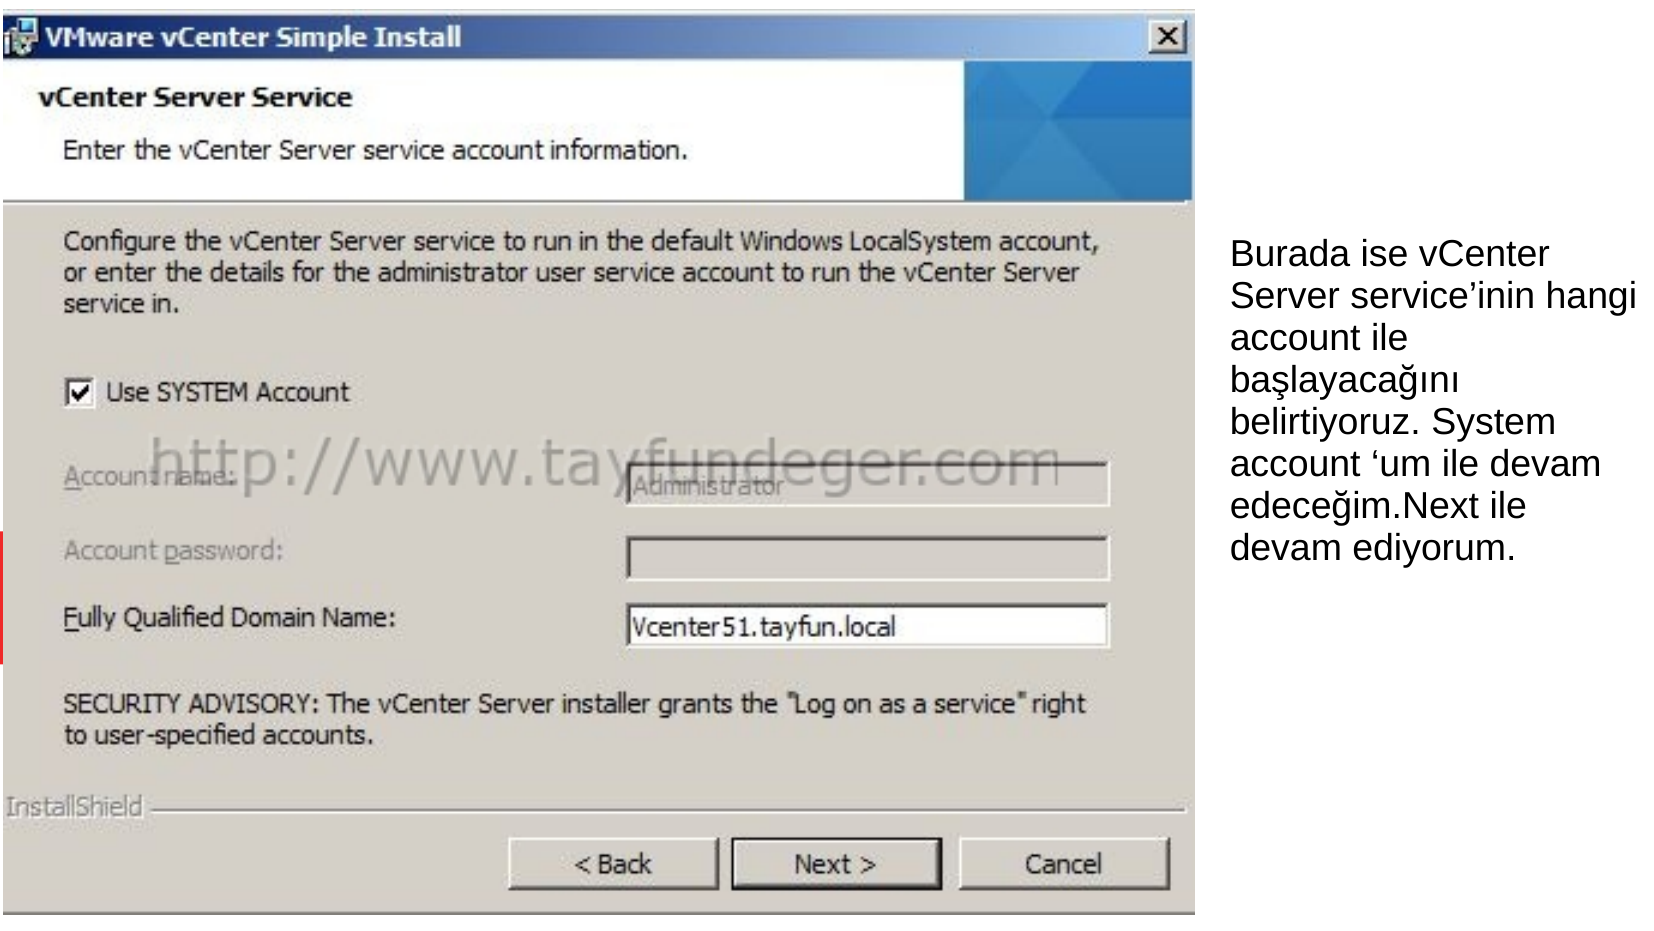

Burada ise vCenter Server service’inin hangi account ile başlayacağını belirtiyoruz. System account ‘um ile devam edeceğim.Next ile devam ediyorum.